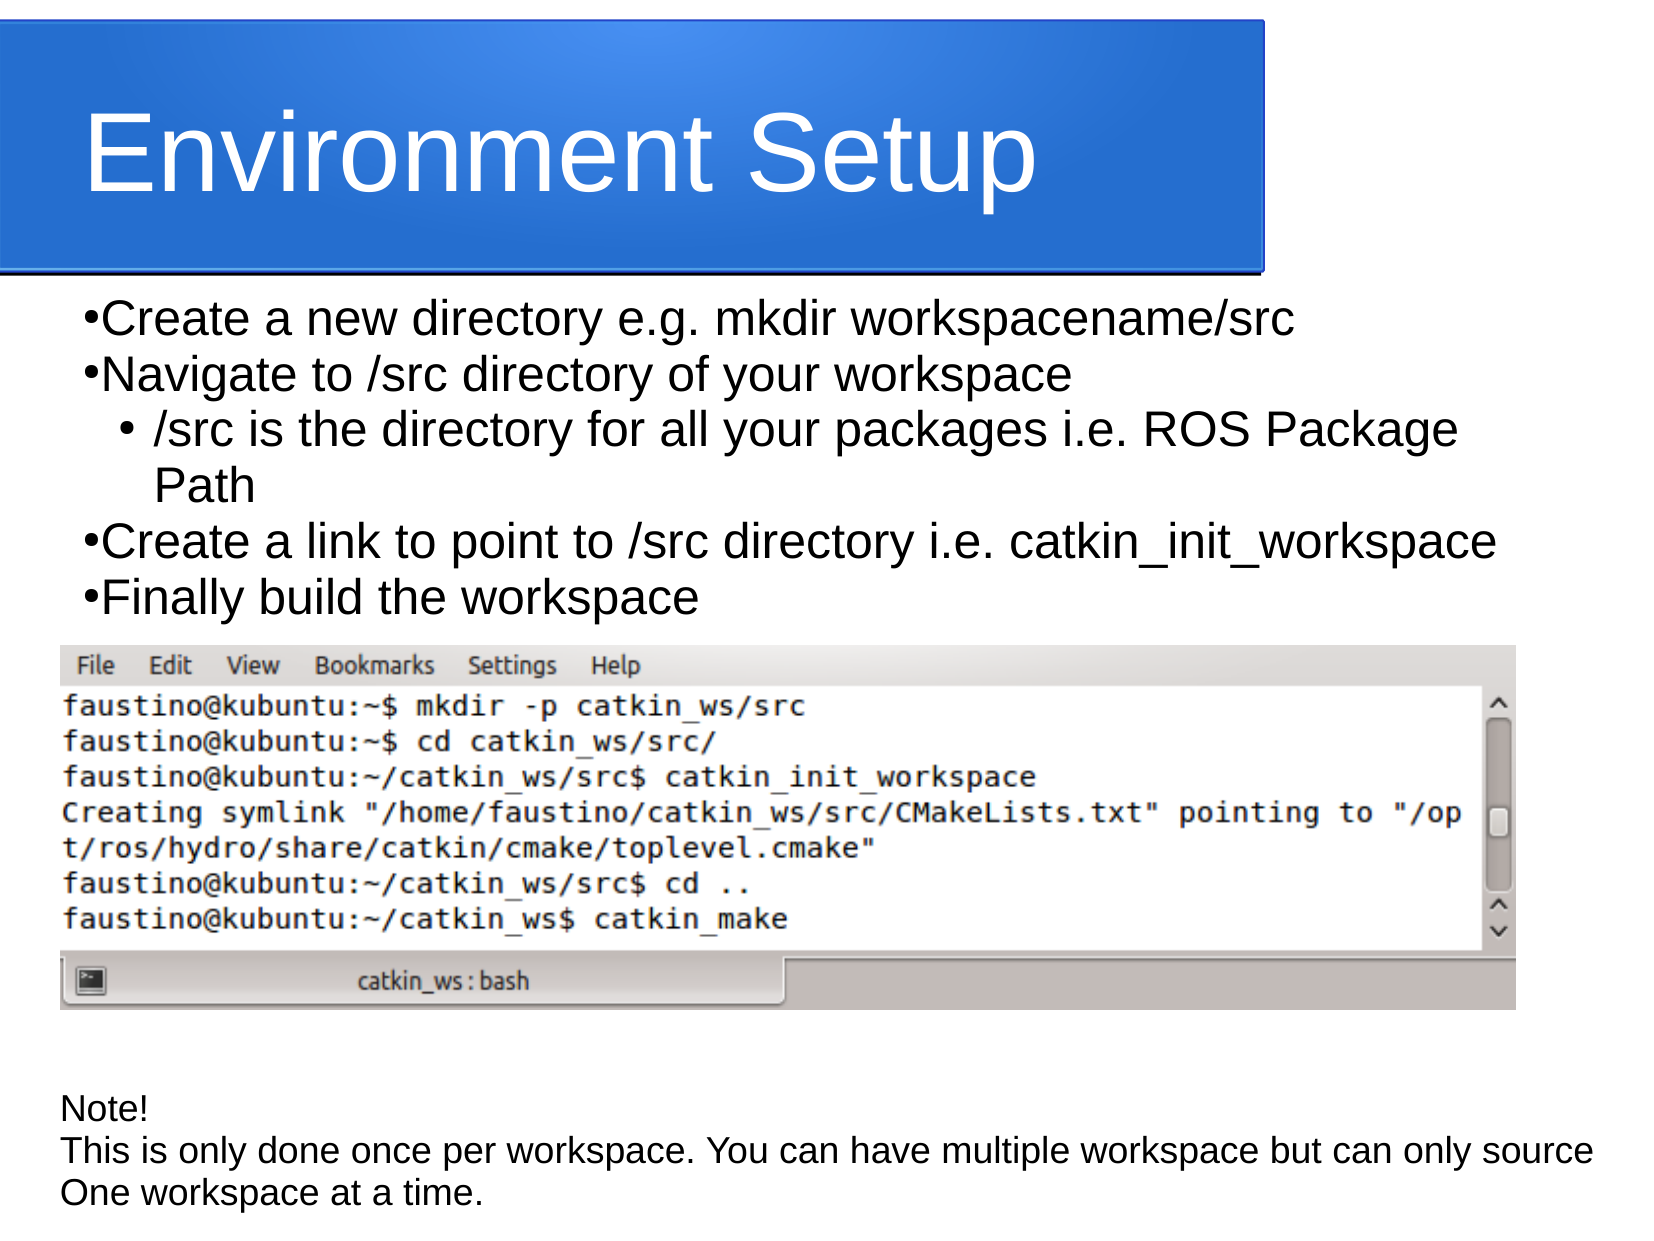

# Environment Setup
Create a new directory e.g. mkdir workspacename/src
Navigate to /src directory of your workspace
/src is the directory for all your packages i.e. ROS Package Path
Create a link to point to /src directory i.e. catkin_init_workspace
Finally build the workspace
Note!
This is only done once per workspace. You can have multiple workspace but can only source
One workspace at a time.